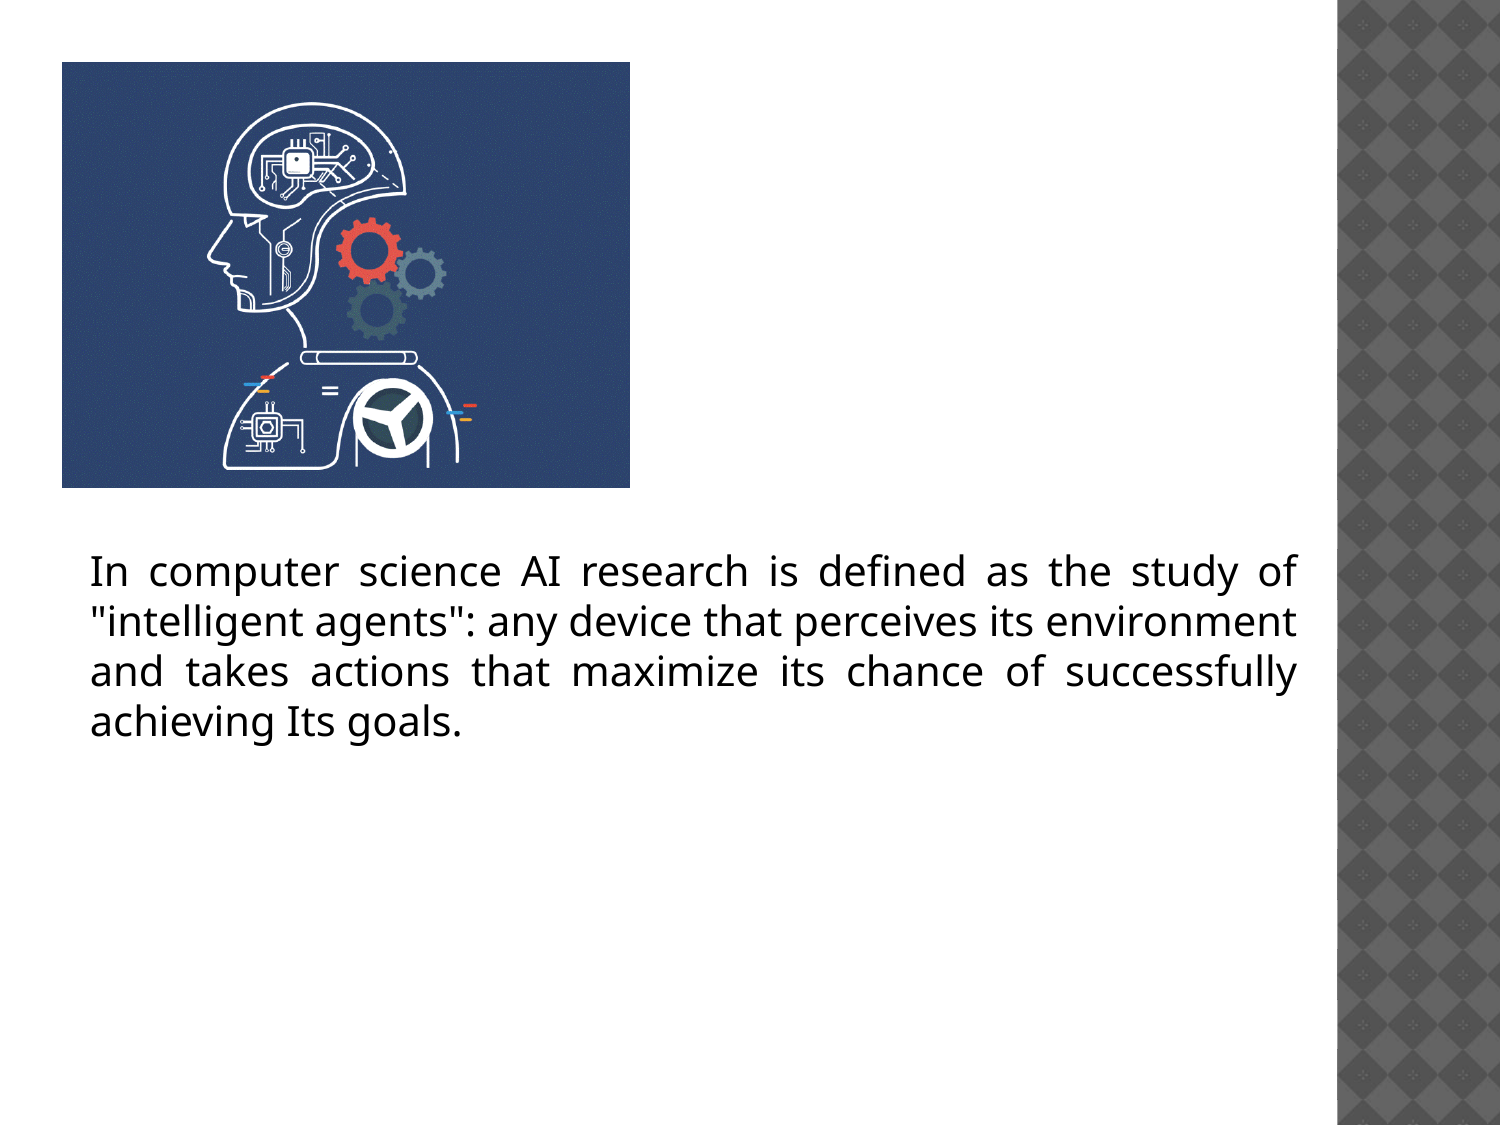

In computer science AI research is defined as the study of "intelligent agents": any device that perceives its environment and takes actions that maximize its chance of successfully achieving Its goals.